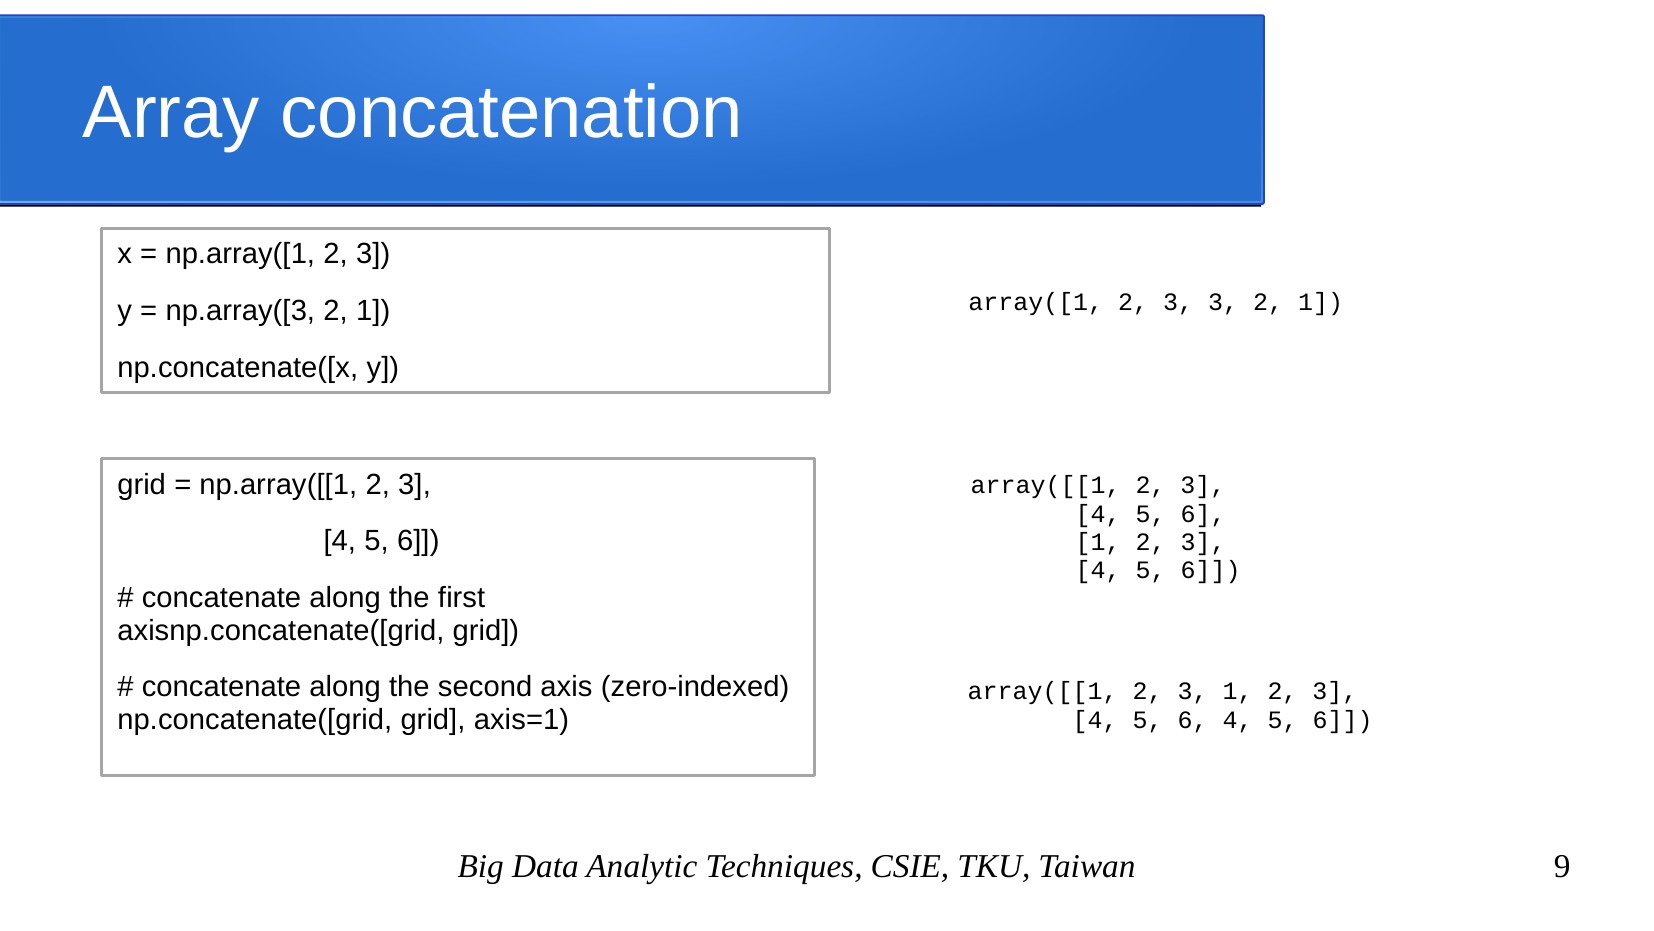

# Array concatenation
x = np.array([1, 2, 3])
y = np.array([3, 2, 1])
np.concatenate([x, y])
array([1, 2, 3, 3, 2, 1])
grid = np.array([[1, 2, 3],
 [4, 5, 6]])
# concatenate along the first axisnp.concatenate([grid, grid])
# concatenate along the second axis (zero-indexed)
np.concatenate([grid, grid], axis=1)
array([[1, 2, 3],
 [4, 5, 6],
 [1, 2, 3],
 [4, 5, 6]])
array([[1, 2, 3, 1, 2, 3],
 [4, 5, 6, 4, 5, 6]])
Big Data Analytic Techniques, CSIE, TKU, Taiwan
9